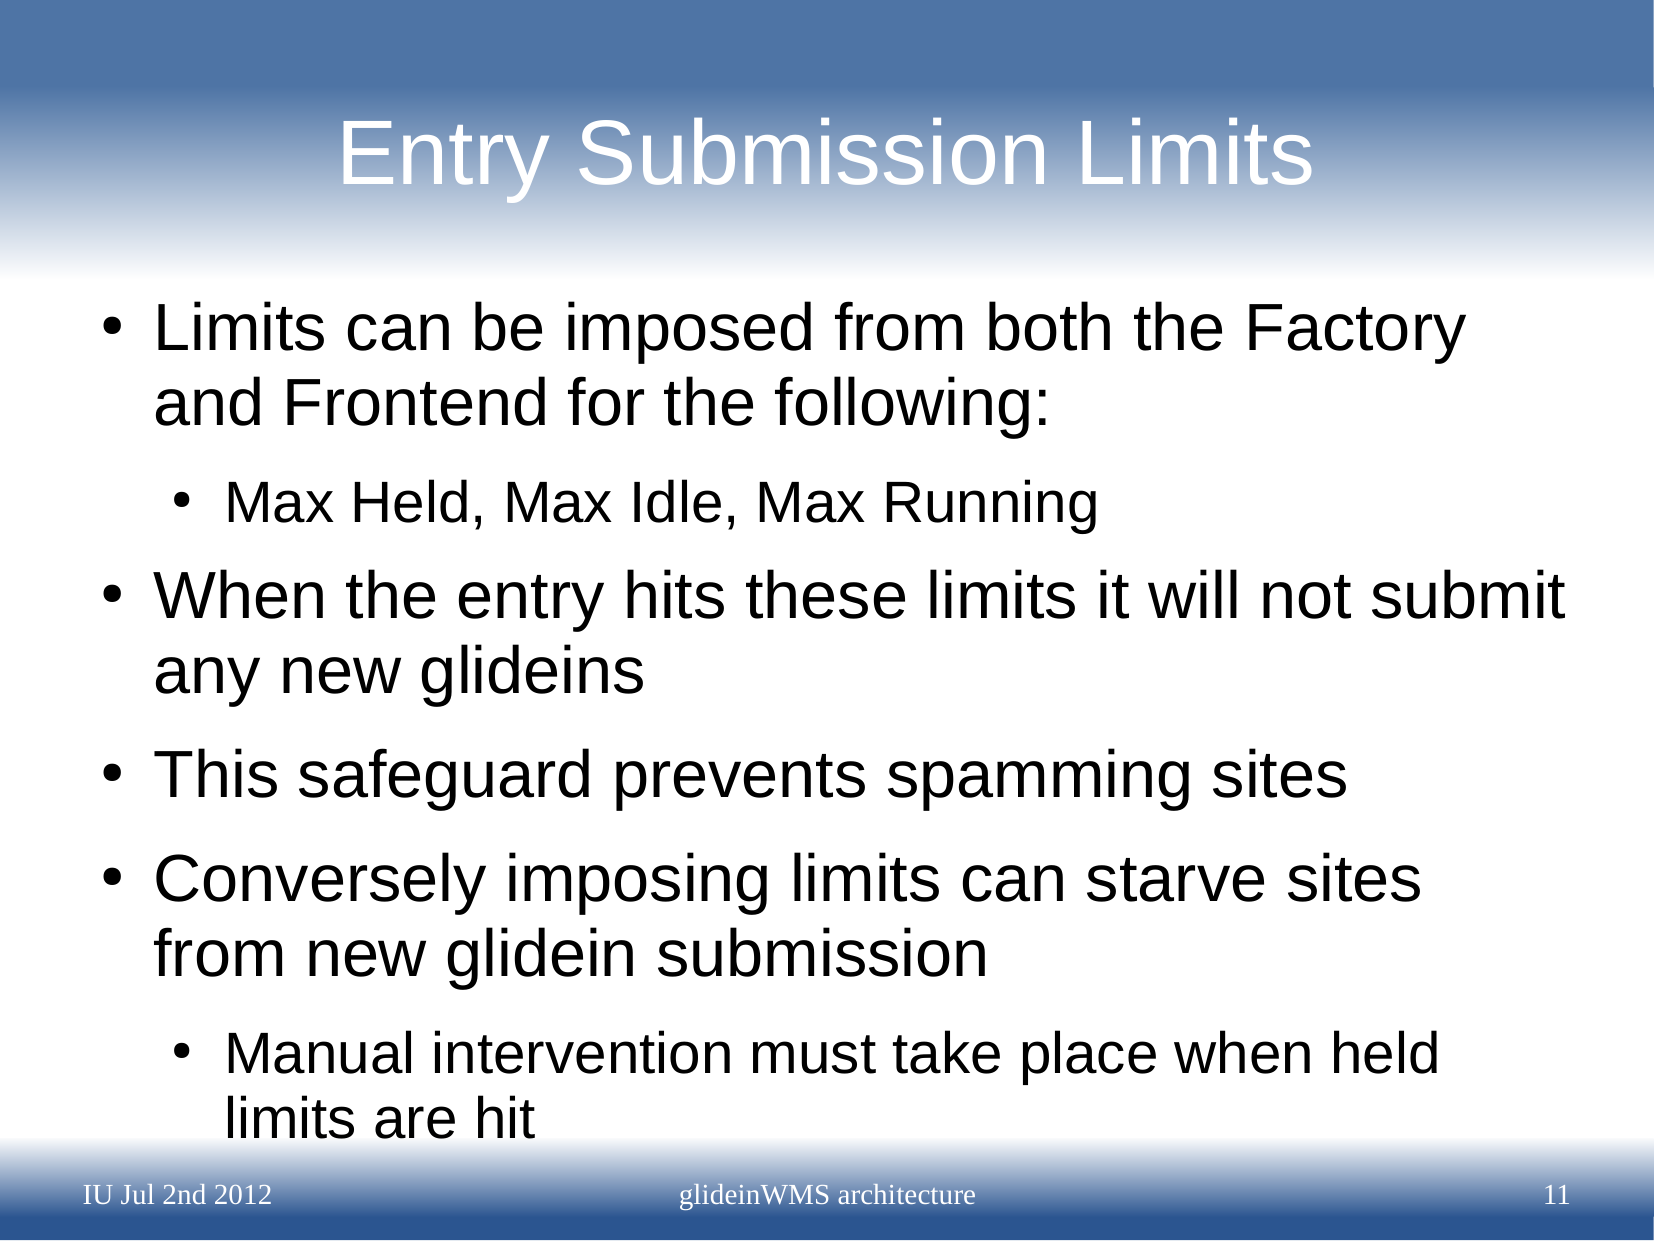

# Entry Submission Limits
Limits can be imposed from both the Factory and Frontend for the following:
Max Held, Max Idle, Max Running
When the entry hits these limits it will not submit any new glideins
This safeguard prevents spamming sites
Conversely imposing limits can starve sites from new glidein submission
Manual intervention must take place when held limits are hit
IU Jul 2nd 2012
glideinWMS architecture
11